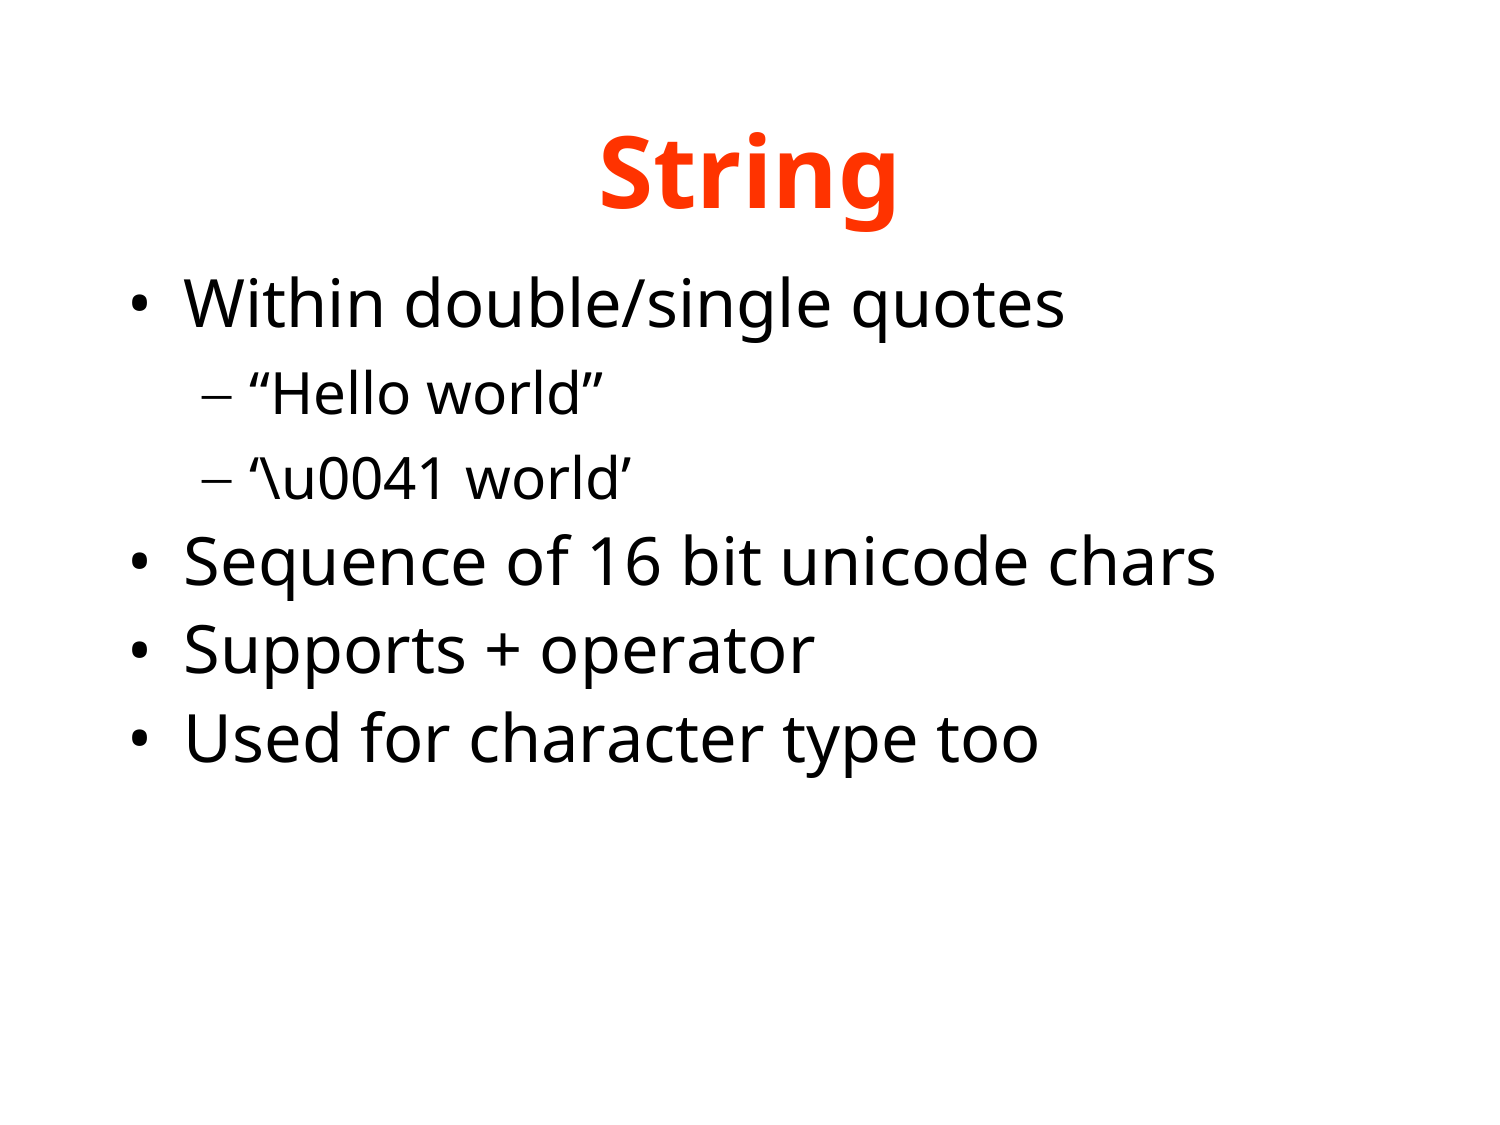

# String
Within double/single quotes
“Hello world”
‘\u0041 world’
Sequence of 16 bit unicode chars
Supports + operator
Used for character type too